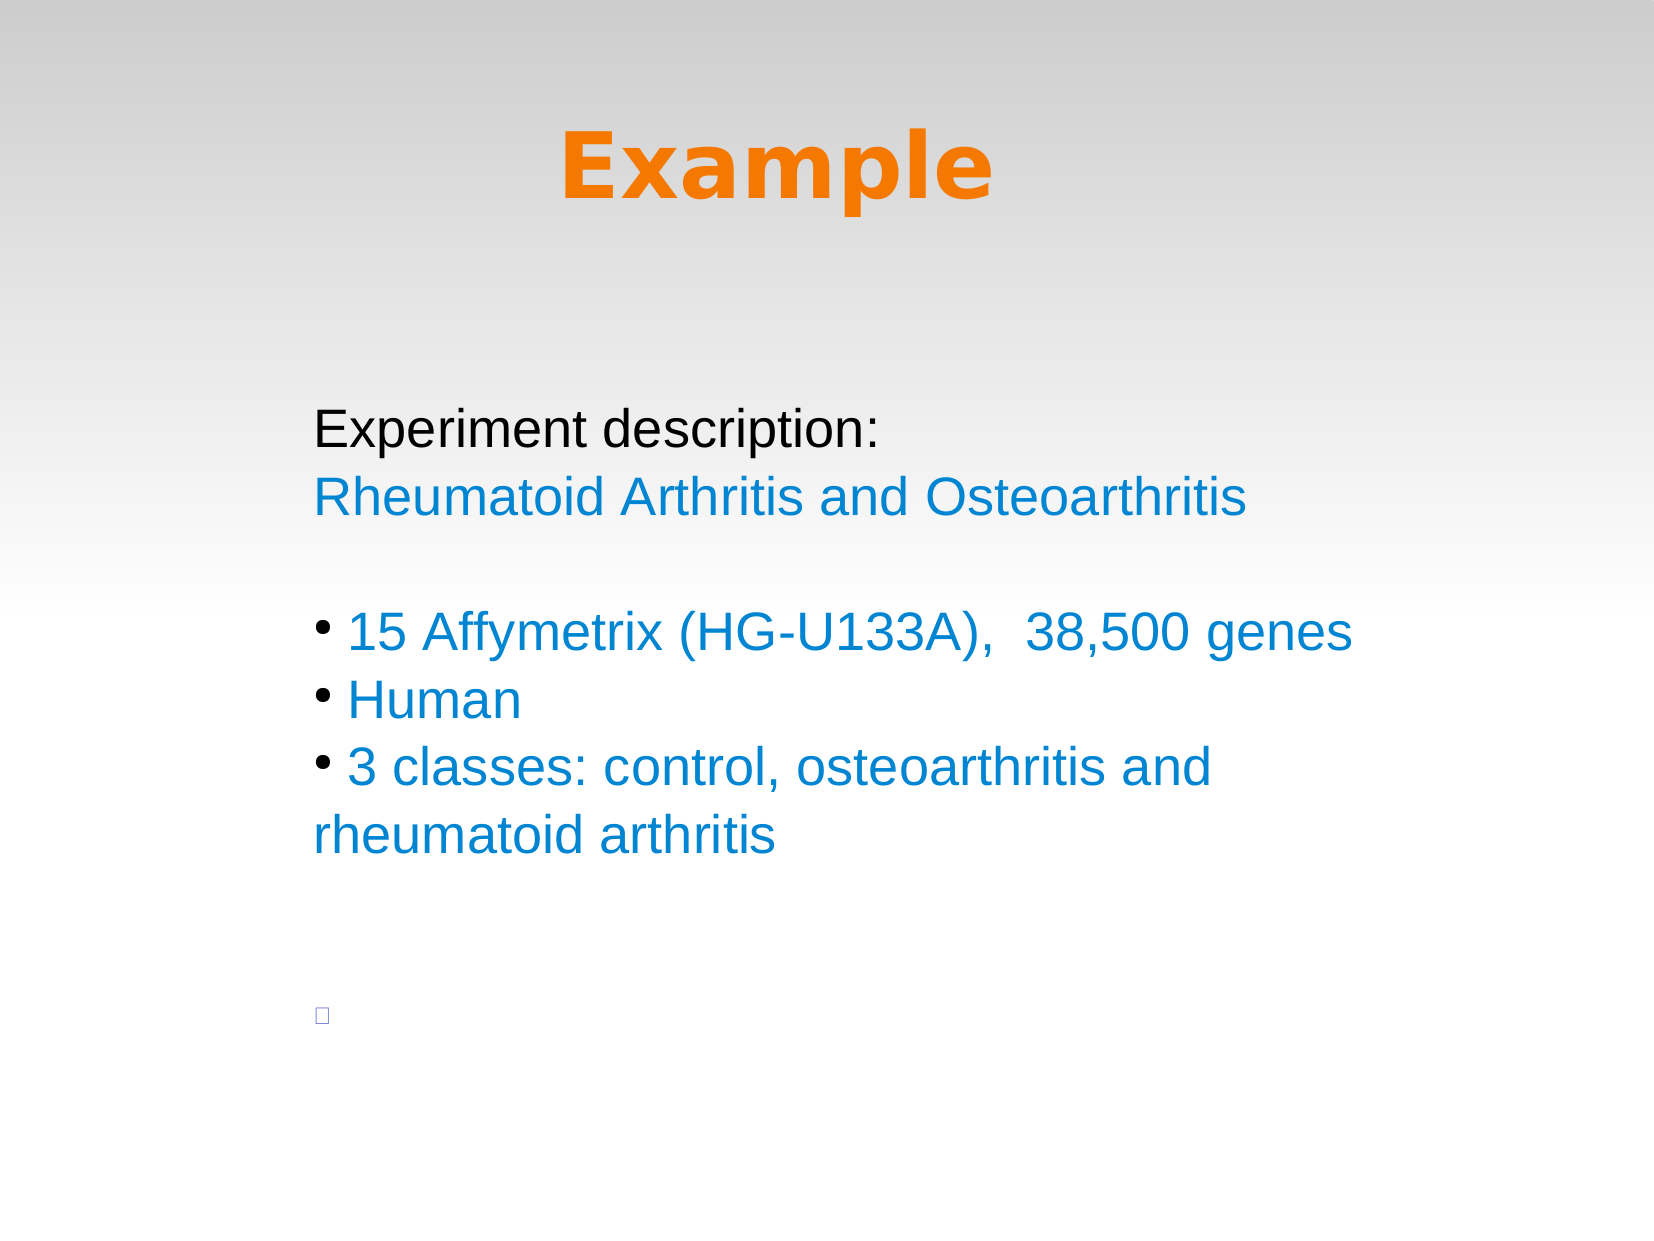

# Example
Experiment description:
Rheumatoid Arthritis and Osteoarthritis
 15 Affymetrix (HG-U133A), 38,500 genes
 Human
 3 classes: control, osteoarthritis and rheumatoid arthritis
